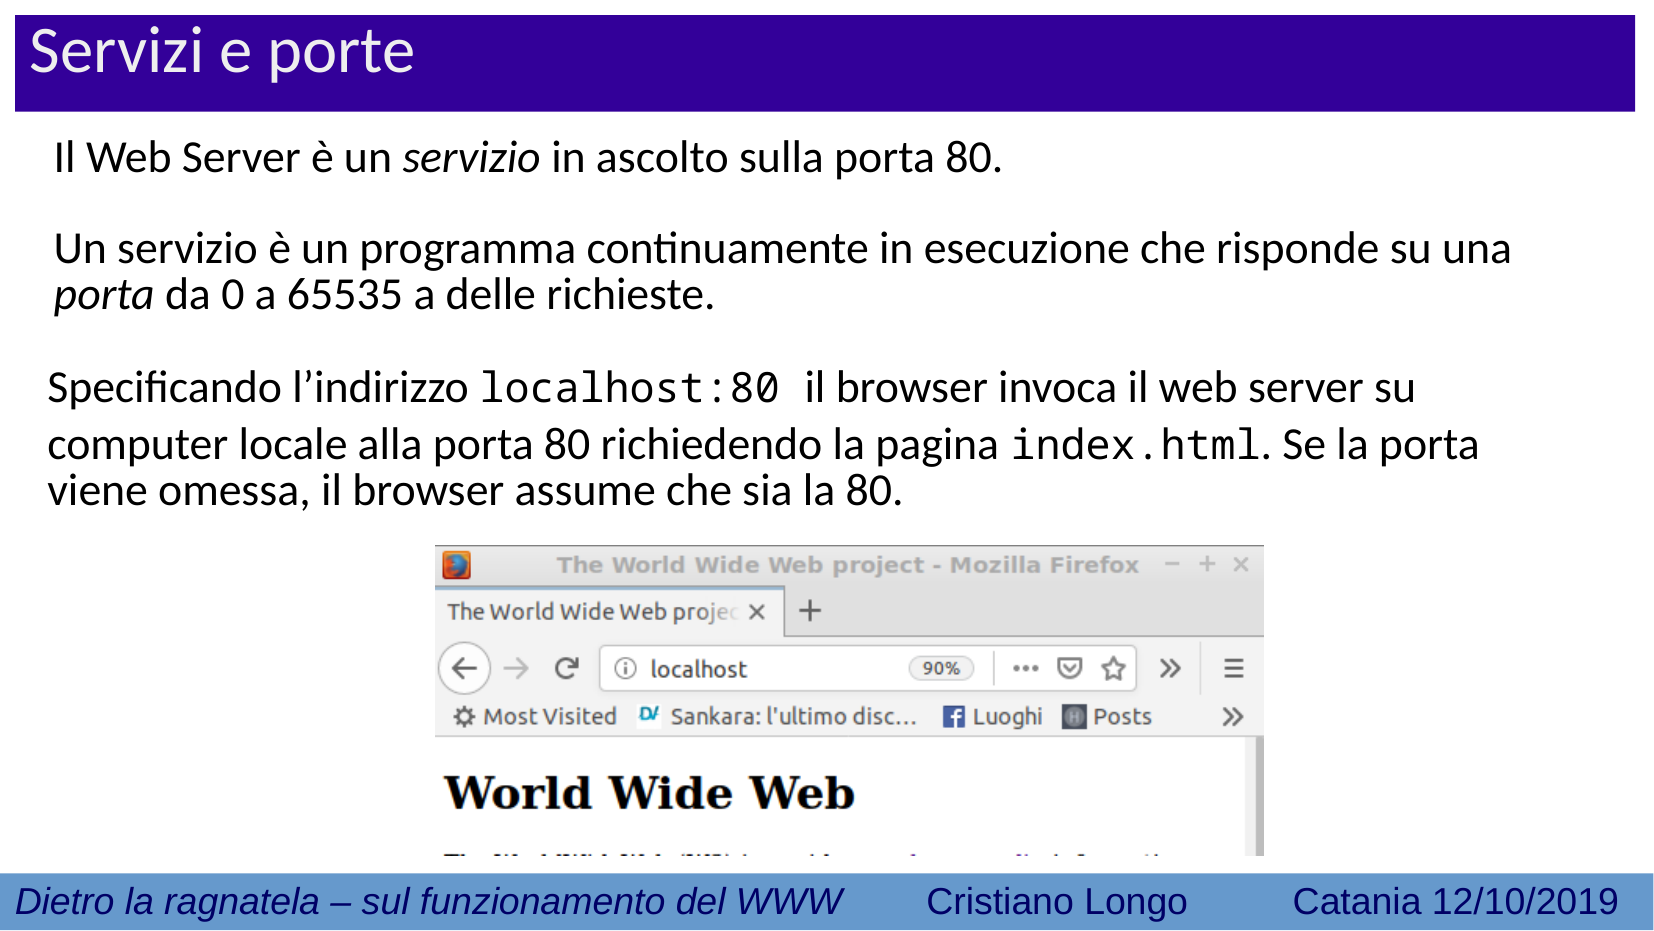

Servizi e porte
Il Web Server è un servizio in ascolto sulla porta 80.
Un servizio è un programma continuamente in esecuzione che risponde su una porta da 0 a 65535 a delle richieste.
Specificando l’indirizzo localhost:80 il browser invoca il web server su computer locale alla porta 80 richiedendo la pagina index.html. Se la porta viene omessa, il browser assume che sia la 80.
Dietro la ragnatela – sul funzionamento del WWW Cristiano Longo Catania 12/10/2019